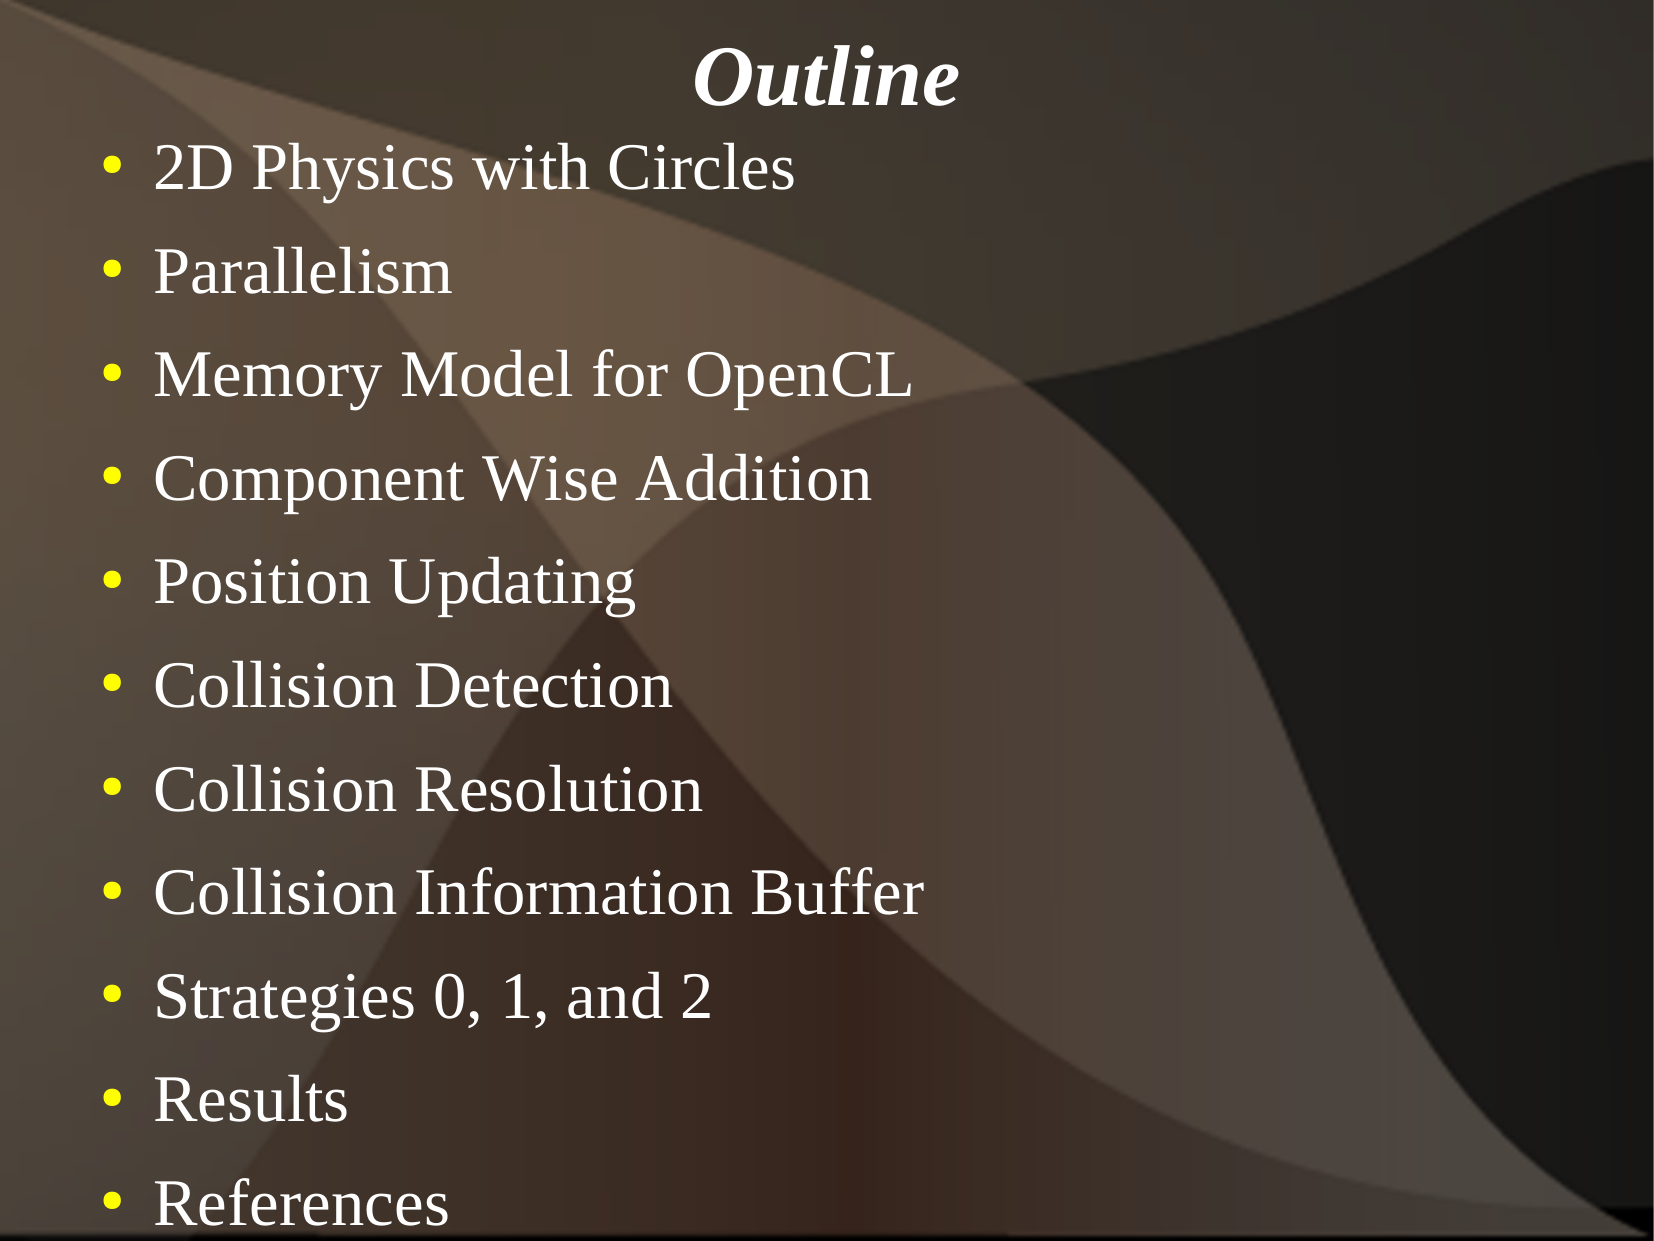

# Outline
2D Physics with Circles
Parallelism
Memory Model for OpenCL
Component Wise Addition
Position Updating
Collision Detection
Collision Resolution
Collision Information Buffer
Strategies 0, 1, and 2
Results
References